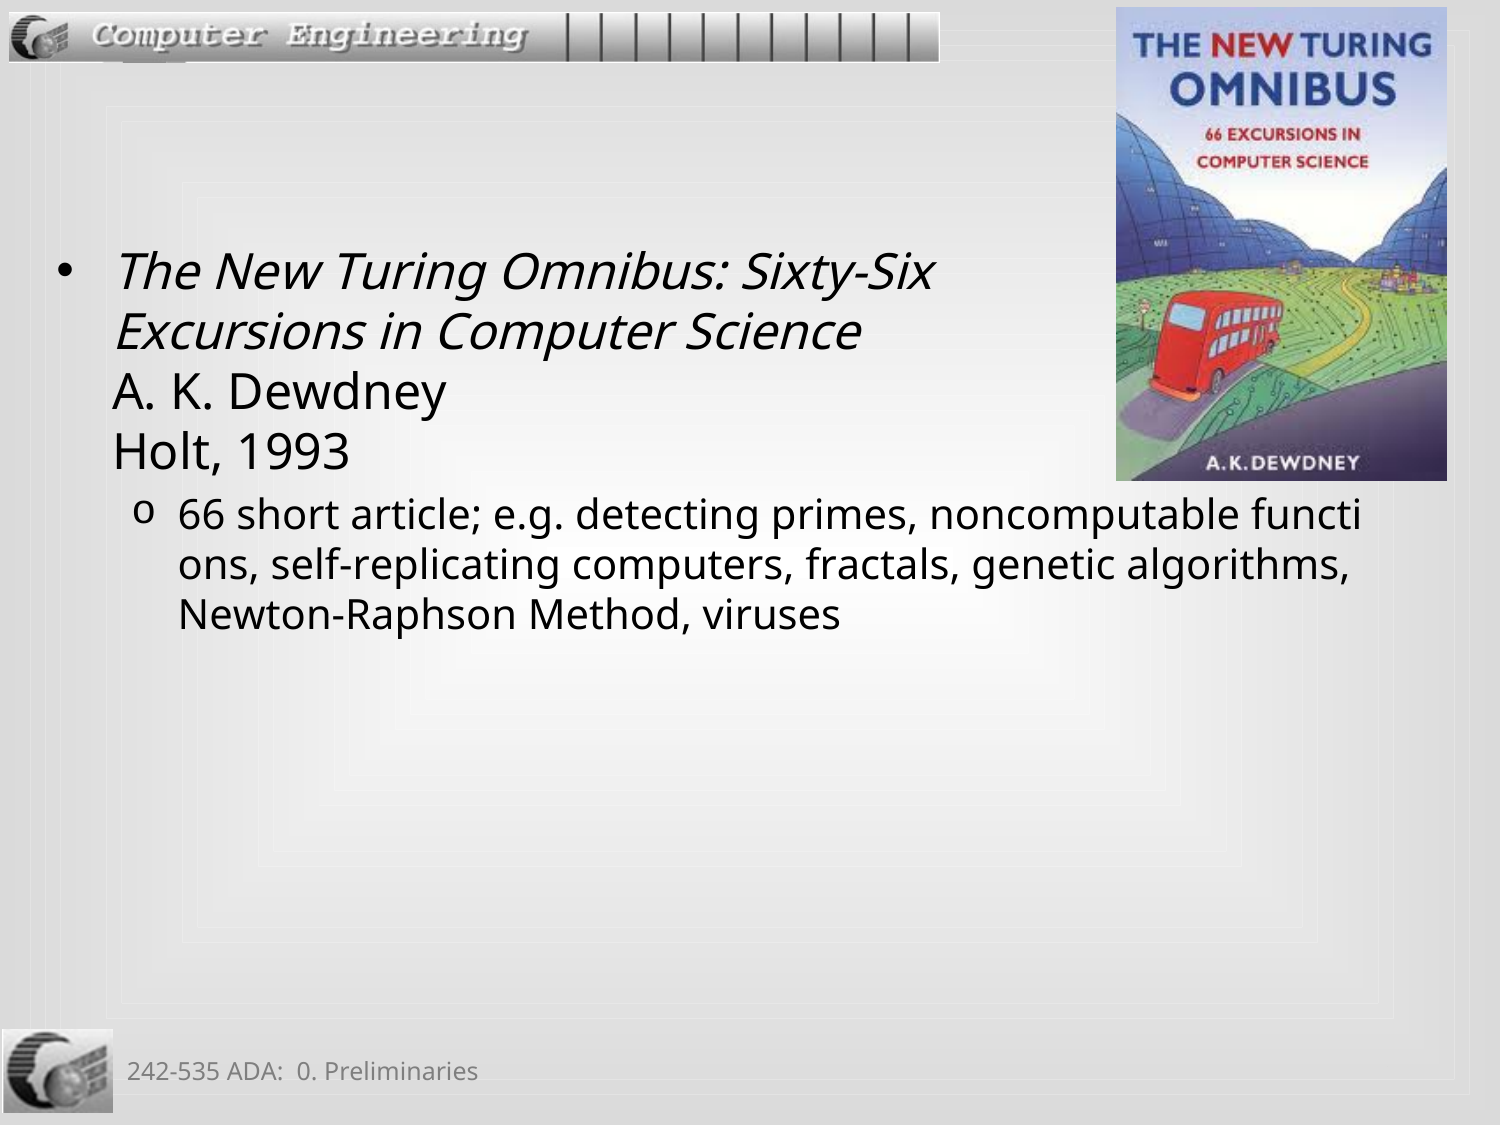

The New Turing Omnibus: Sixty-Six
Excursions in Computer Science
A. K. Dewdney
Holt, 1993
66 short article; e.g. detecting primes, noncomputable functions, self-replicating computers, fractals, genetic algorithms, Newton-Raphson Method, viruses